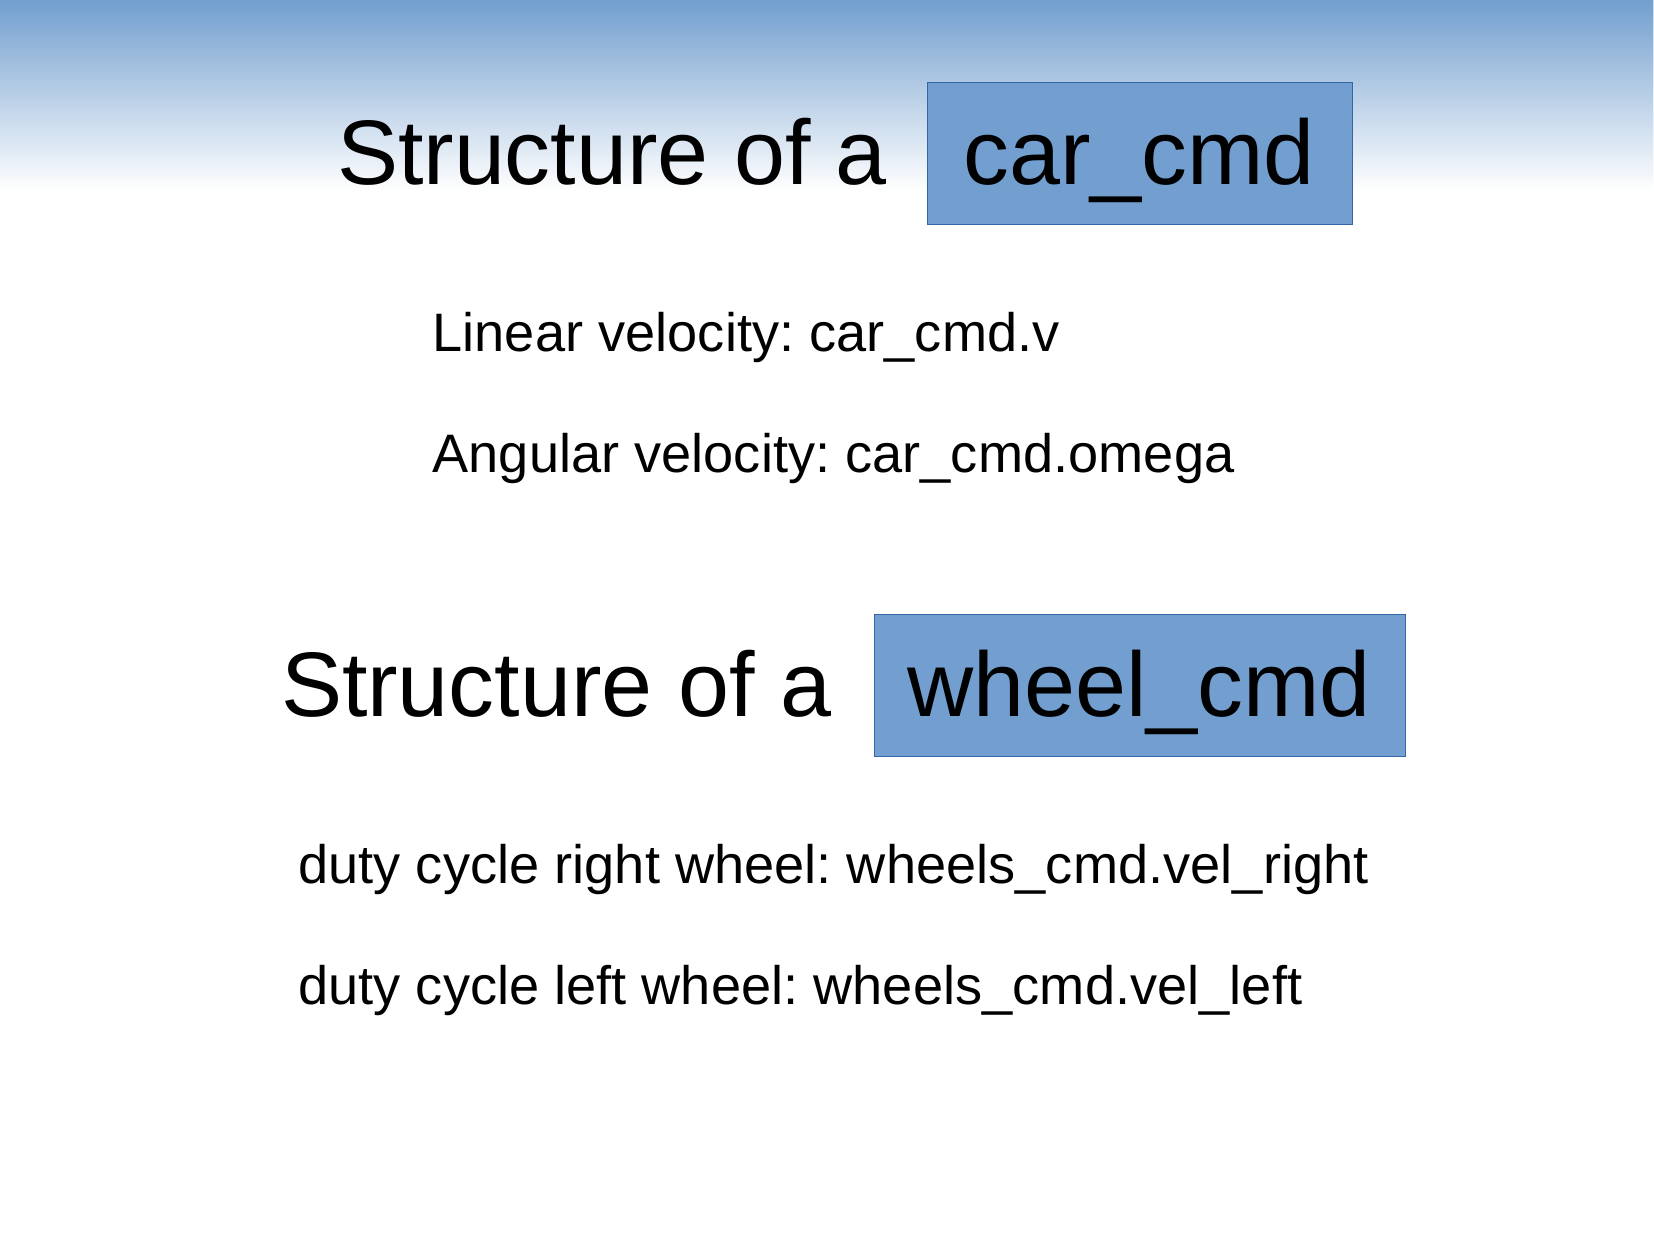

# Structure of a car_cmd
 Linear velocity: car_cmd.v
 Angular velocity: car_cmd.omega
Structure of a wheel_cmd
 duty cycle right wheel: wheels_cmd.vel_right
 duty cycle left wheel: wheels_cmd.vel_left